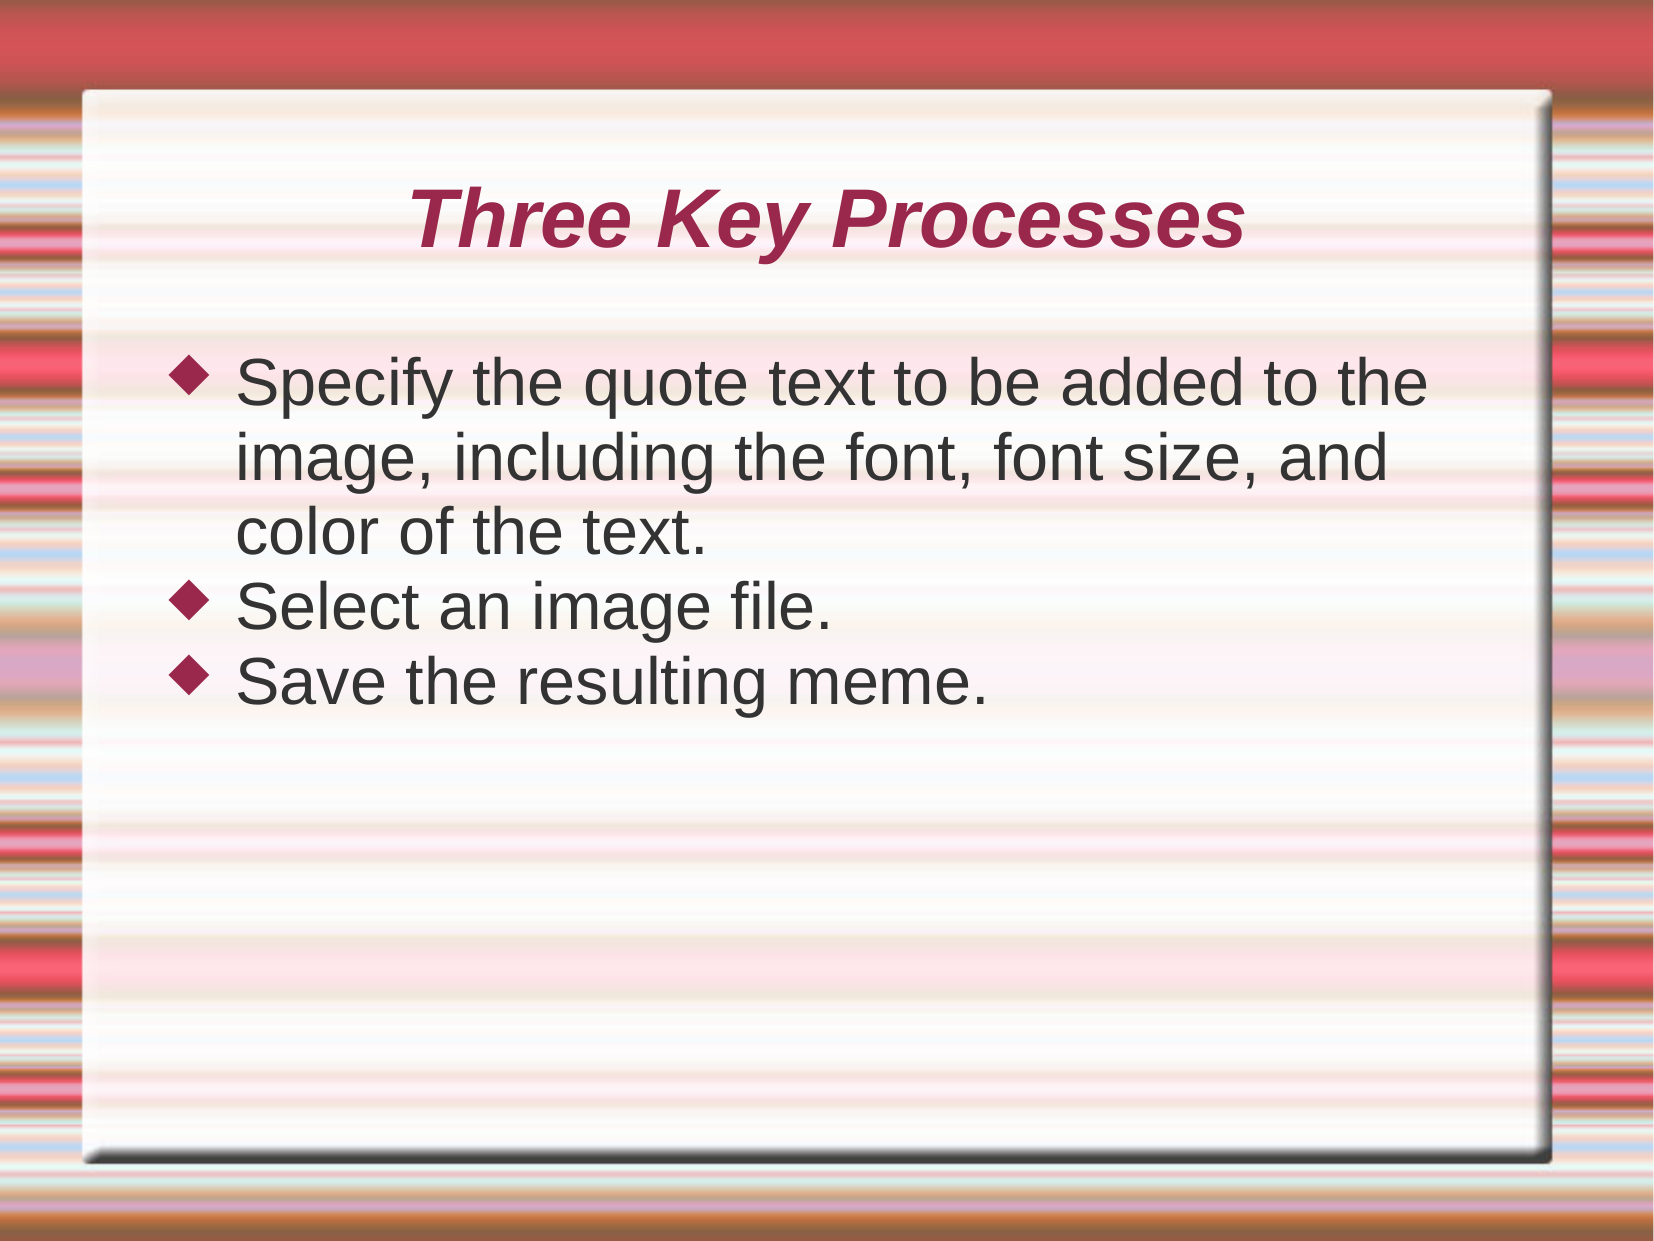

# Three Key Processes
Specify the quote text to be added to the image, including the font, font size, and
color of the text.
Select an image file.
Save the resulting meme.